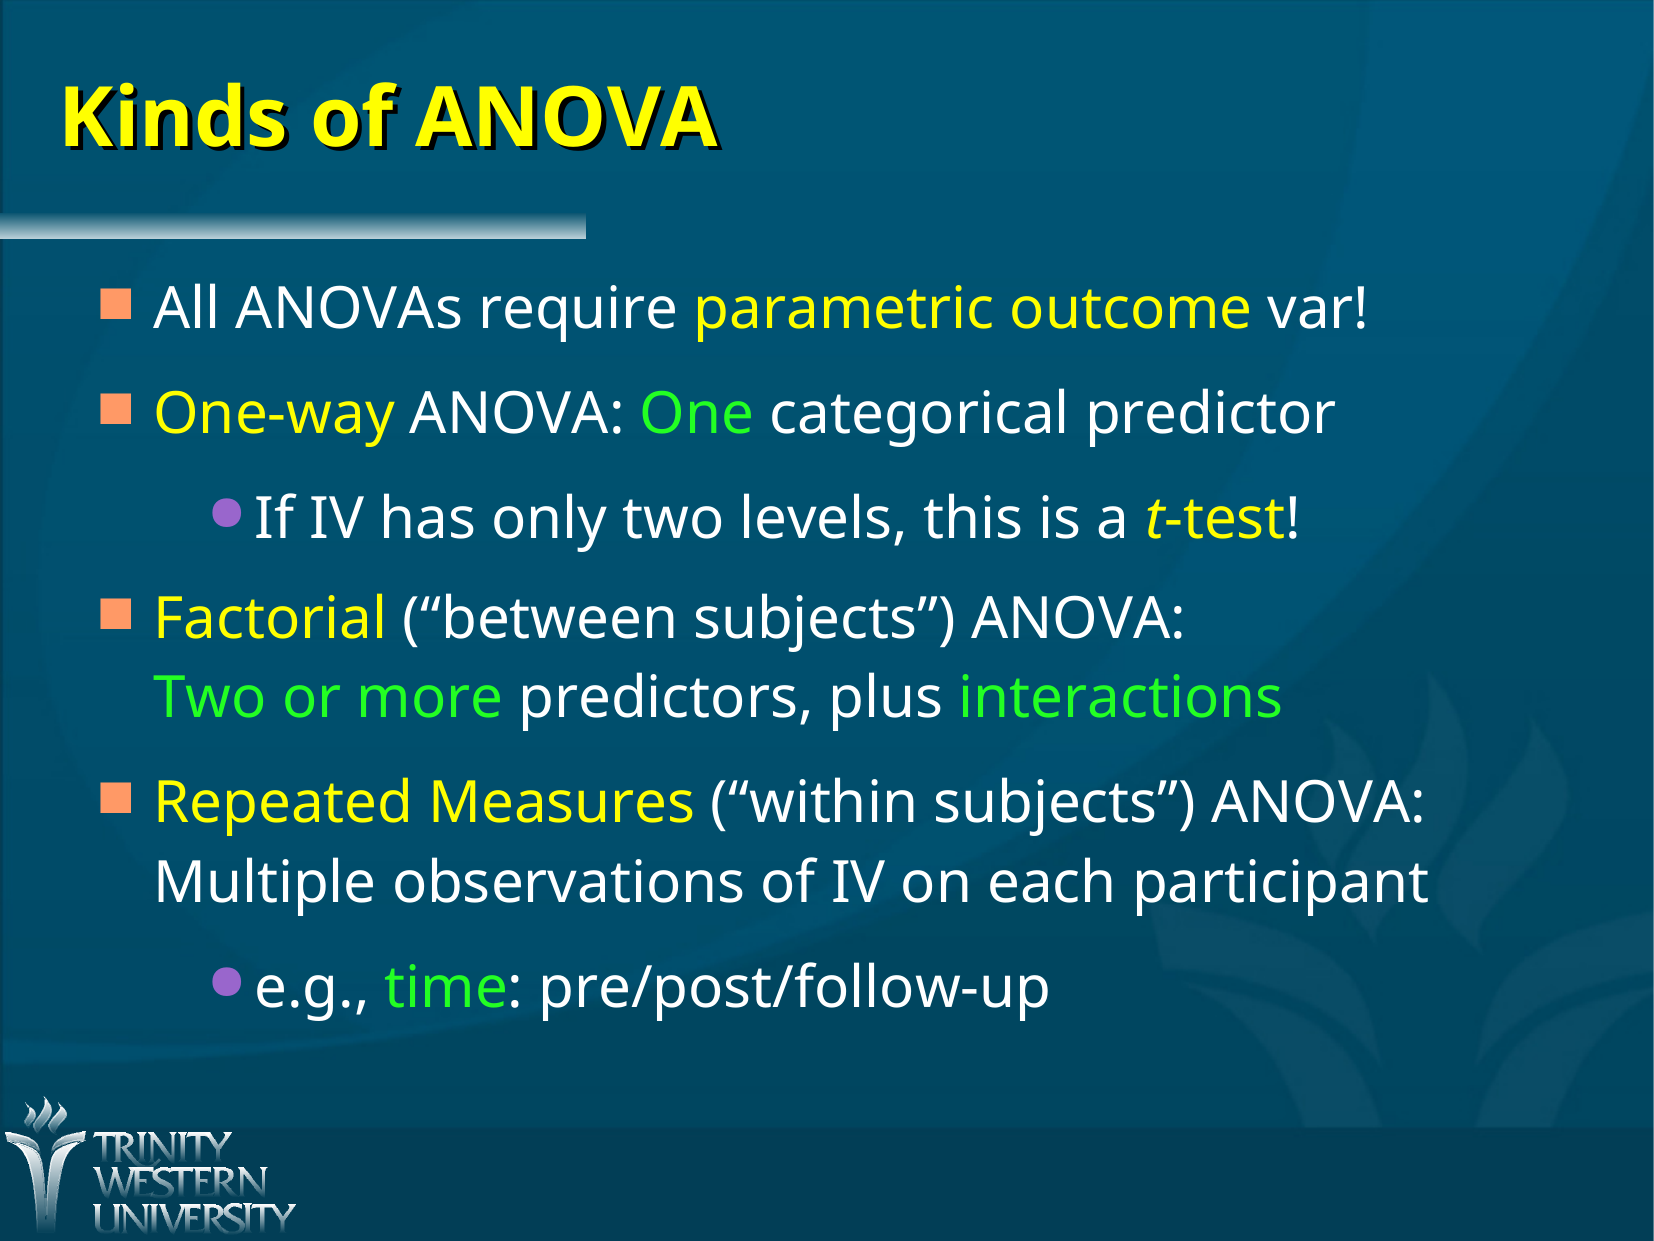

# Kinds of ANOVA
All ANOVAs require parametric outcome var!
One-way ANOVA: One categorical predictor
If IV has only two levels, this is a t-test!
Factorial (“between subjects”) ANOVA:
Two or more predictors, plus interactions
Repeated Measures (“within subjects”) ANOVA: Multiple observations of IV on each participant
e.g., time: pre/post/follow-up